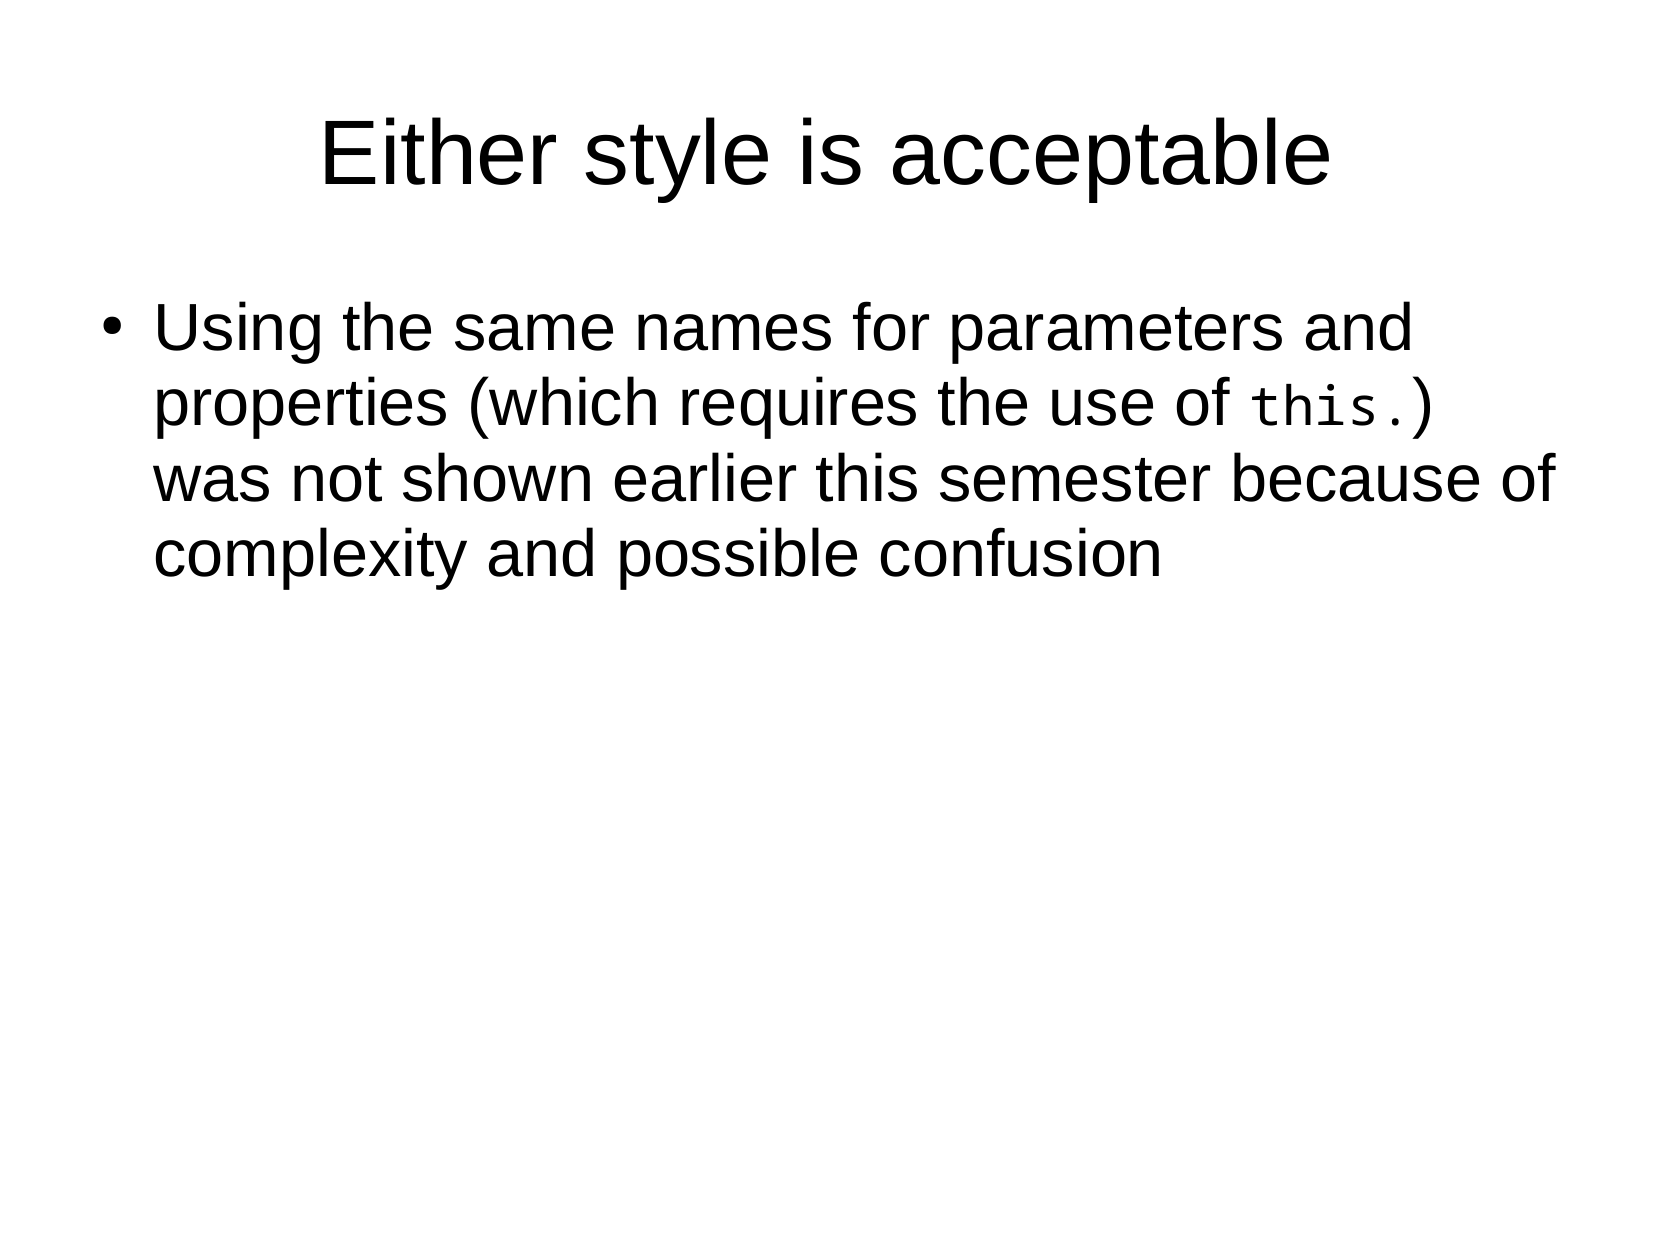

# Either style is acceptable
Using the same names for parameters and properties (which requires the use of this.) was not shown earlier this semester because of complexity and possible confusion